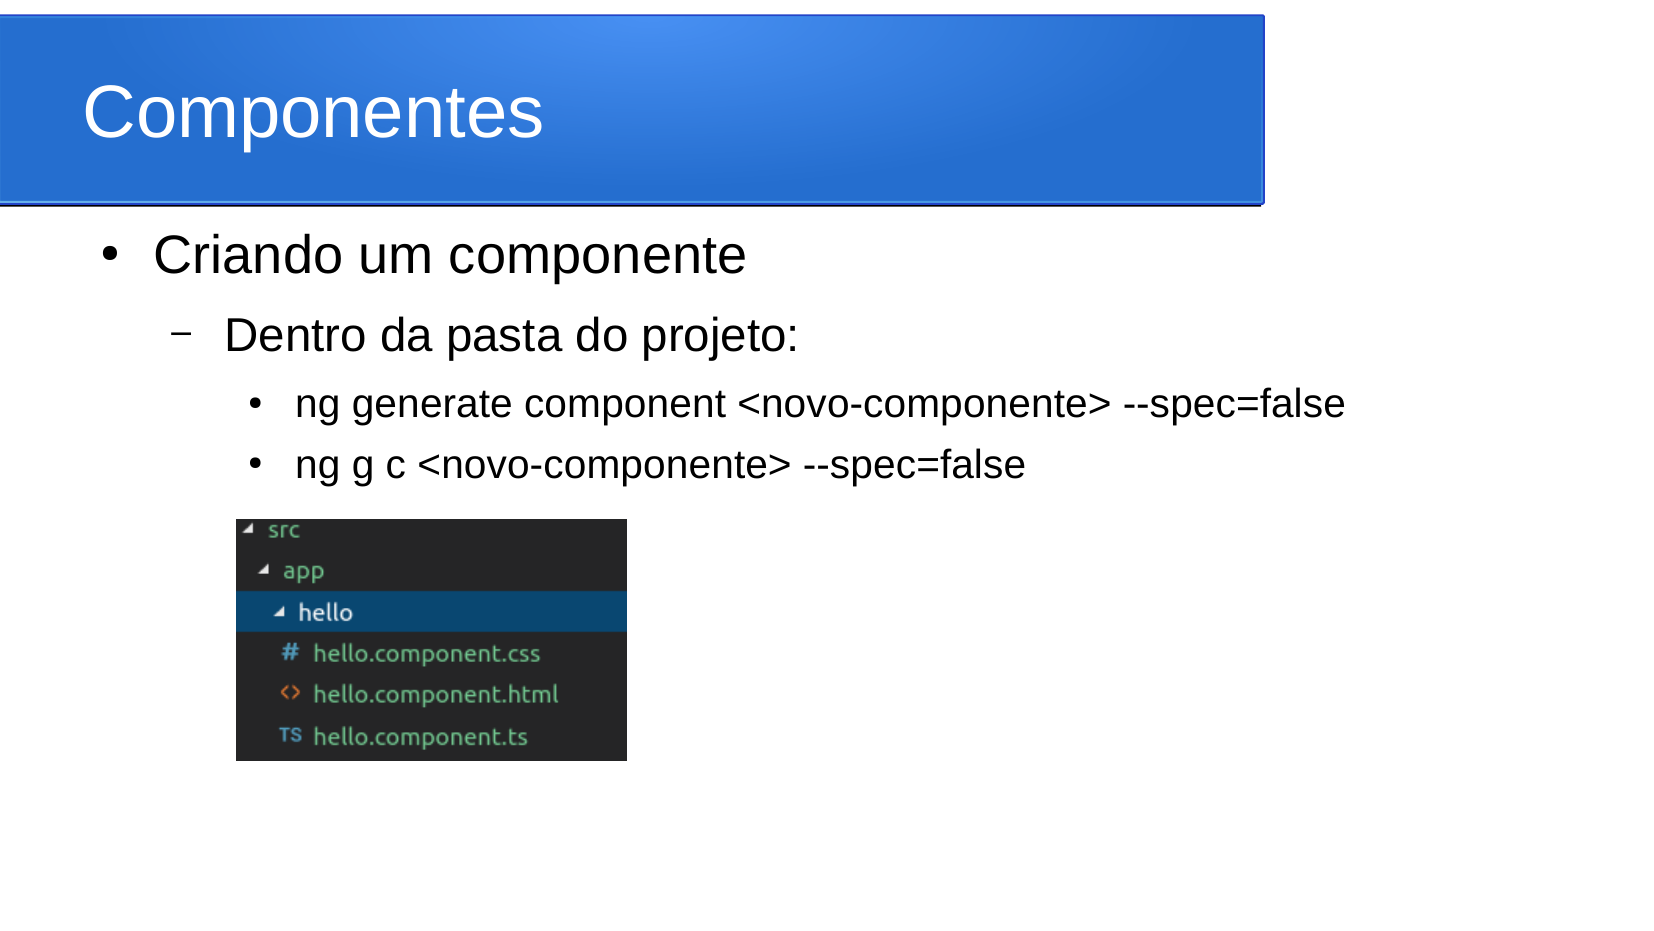

# Componentes
Criando um componente
Dentro da pasta do projeto:
ng generate component <novo-componente> --spec=false
ng g c <novo-componente> --spec=false